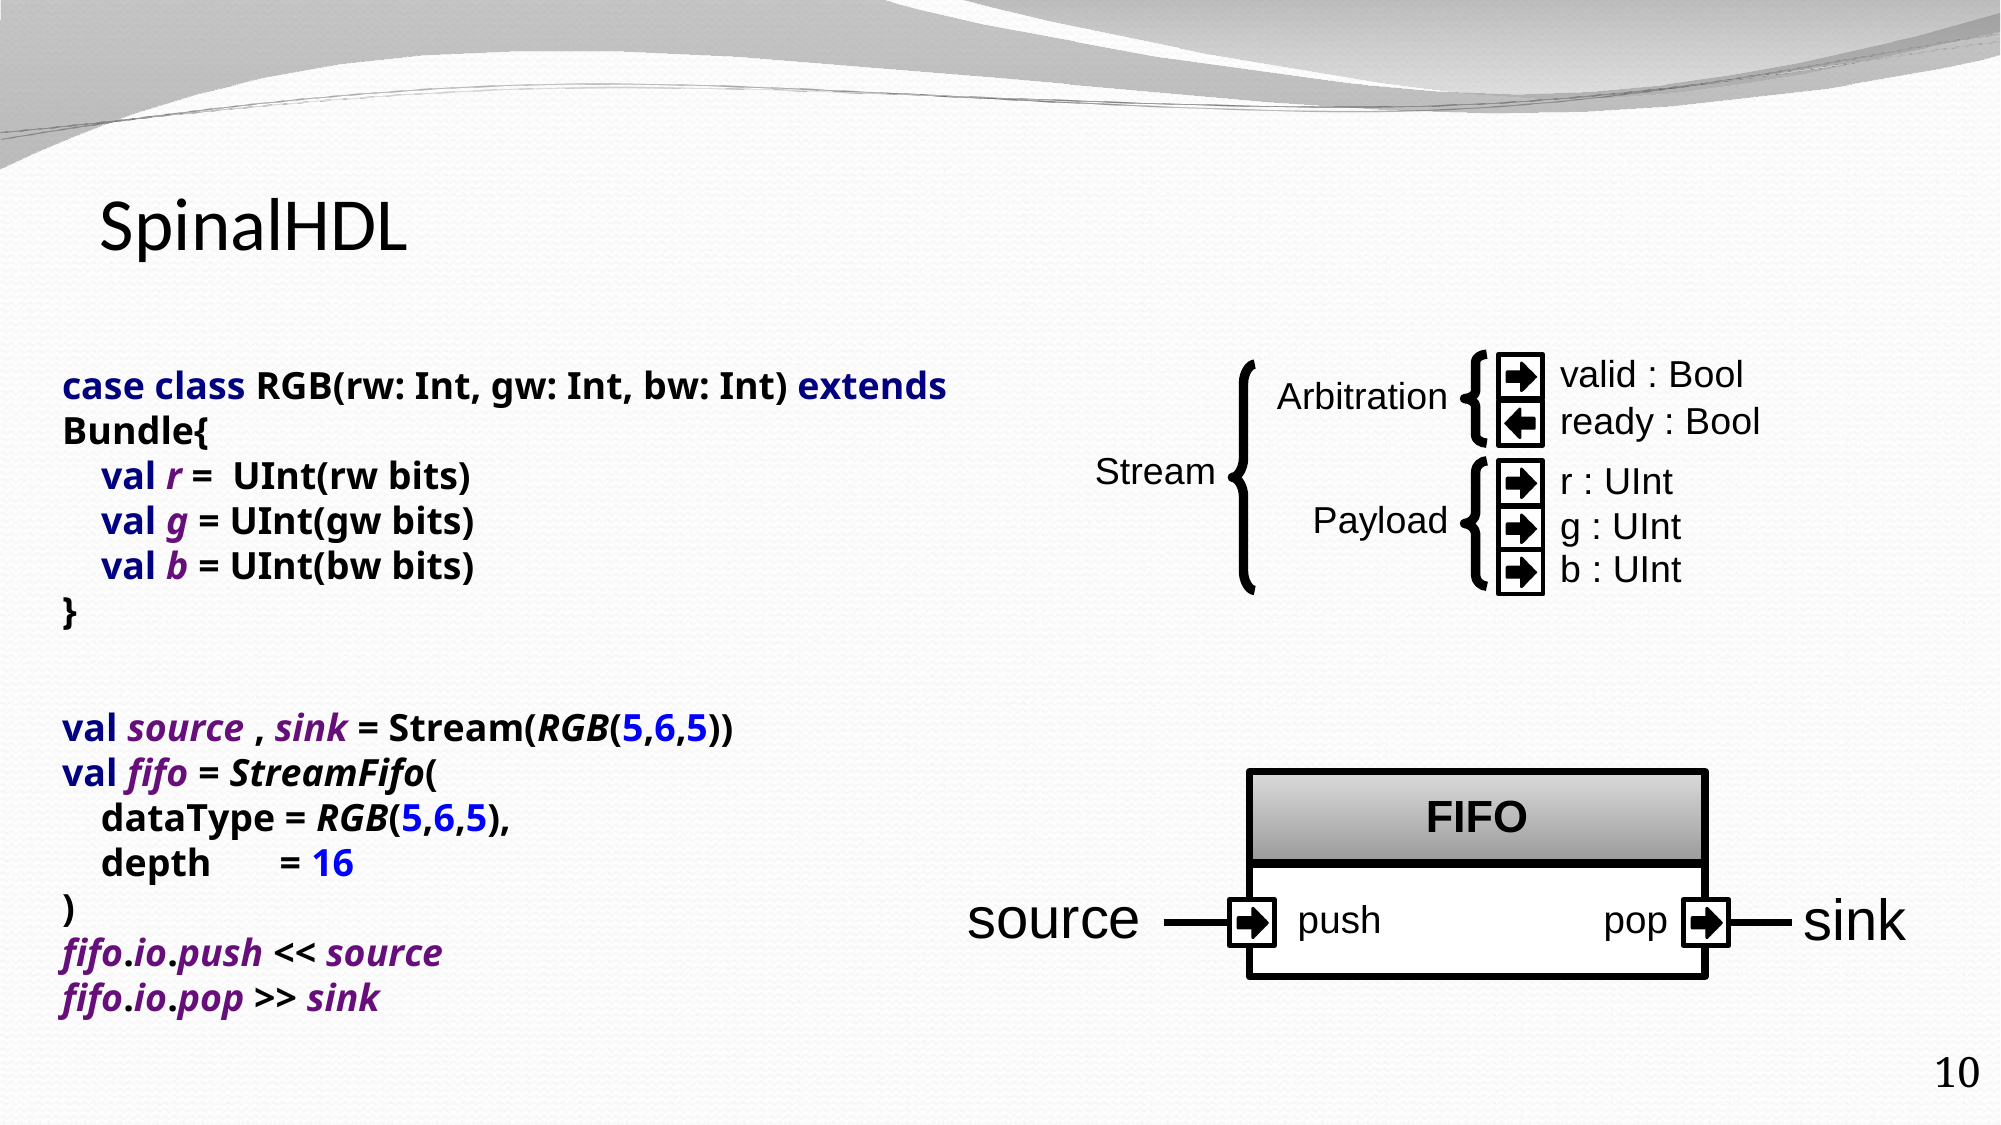

# SpinalHDL
case class RGB(rw: Int, gw: Int, bw: Int) extends Bundle{
 val r = UInt(rw bits)
 val g = UInt(gw bits)
 val b = UInt(bw bits)
}
val source , sink = Stream(RGB(5,6,5))
val fifo = StreamFifo(
 dataType = RGB(5,6,5),
 depth = 16
)
fifo.io.push << source
fifo.io.pop >> sink